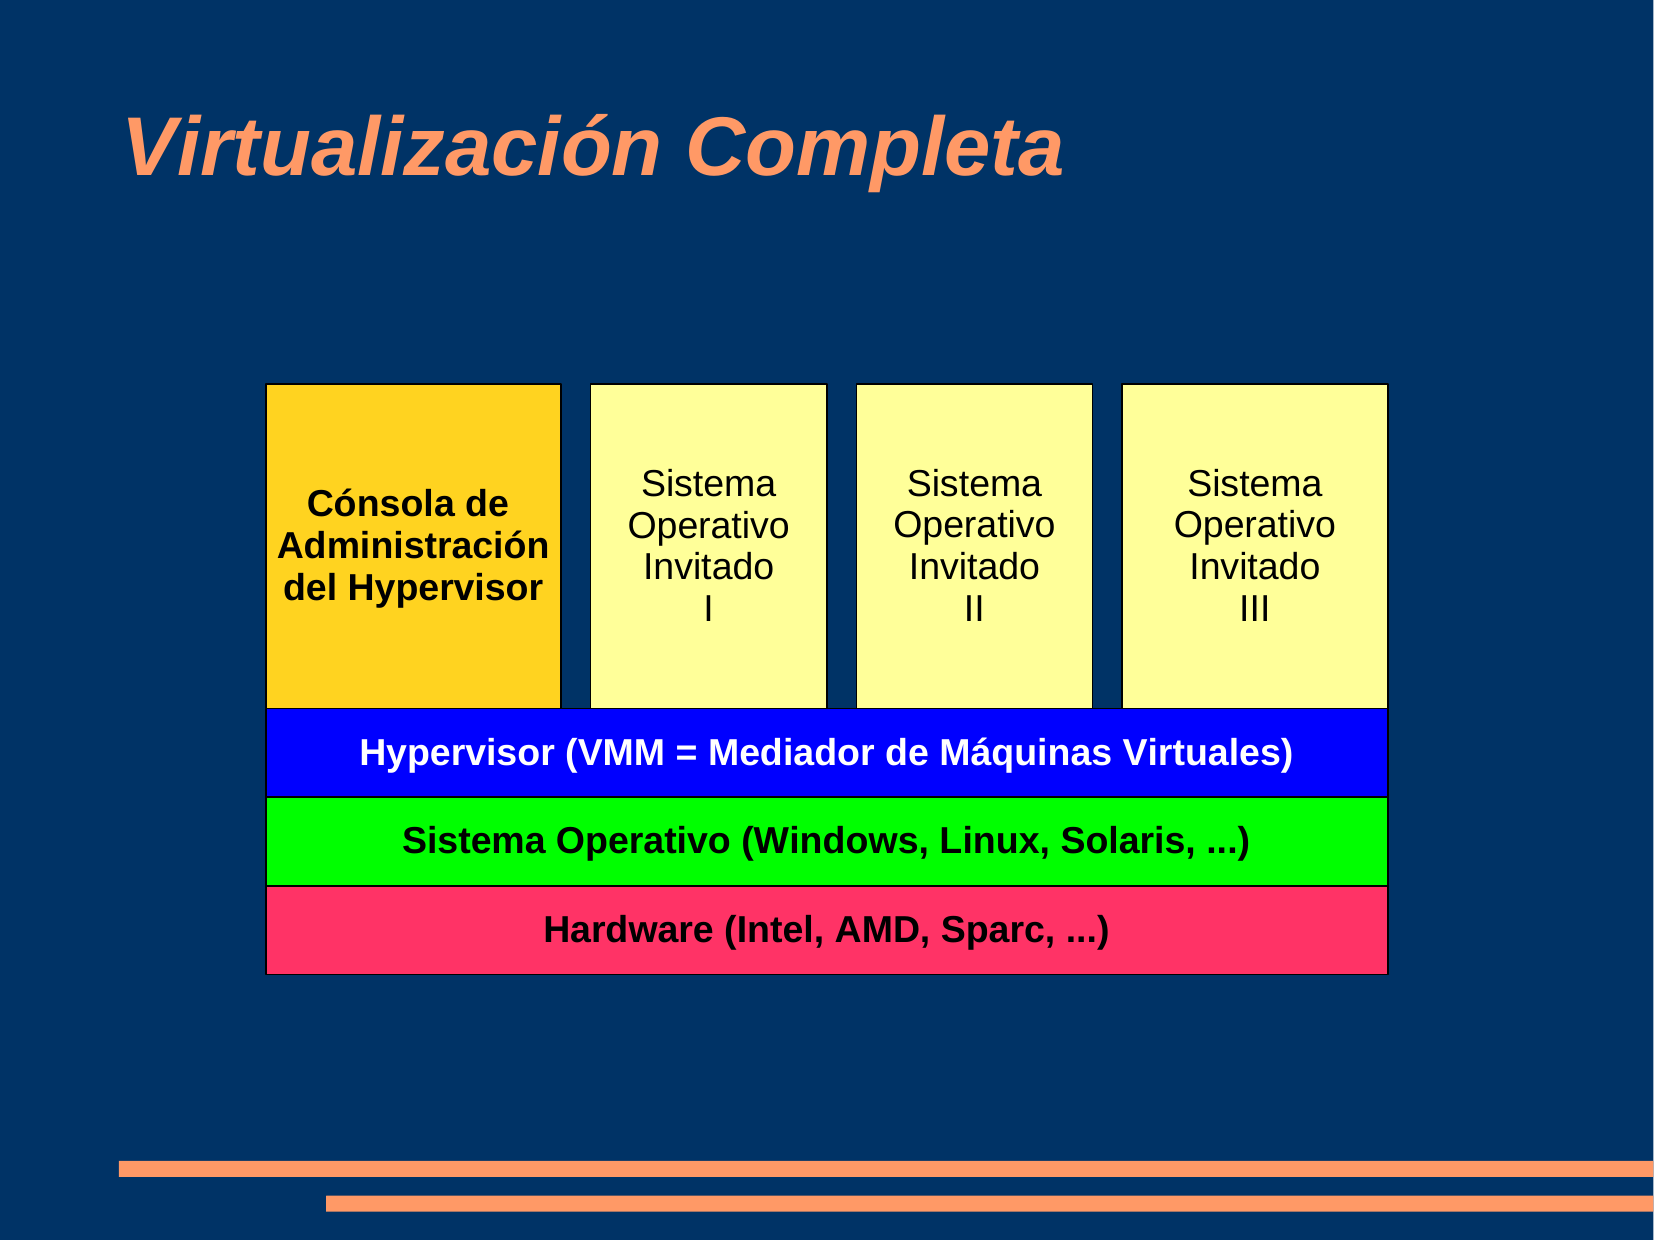

# Virtualización Completa
Cónsola de
Administración
del Hypervisor
Sistema
Operativo
Invitado
II
Sistema
Operativo
Invitado
III
Sistema
Operativo
Invitado
I
Hypervisor (VMM = Mediador de Máquinas Virtuales)‏
Sistema Operativo (Windows, Linux, Solaris, ...)
Hardware (Intel, AMD, Sparc, ...)‏